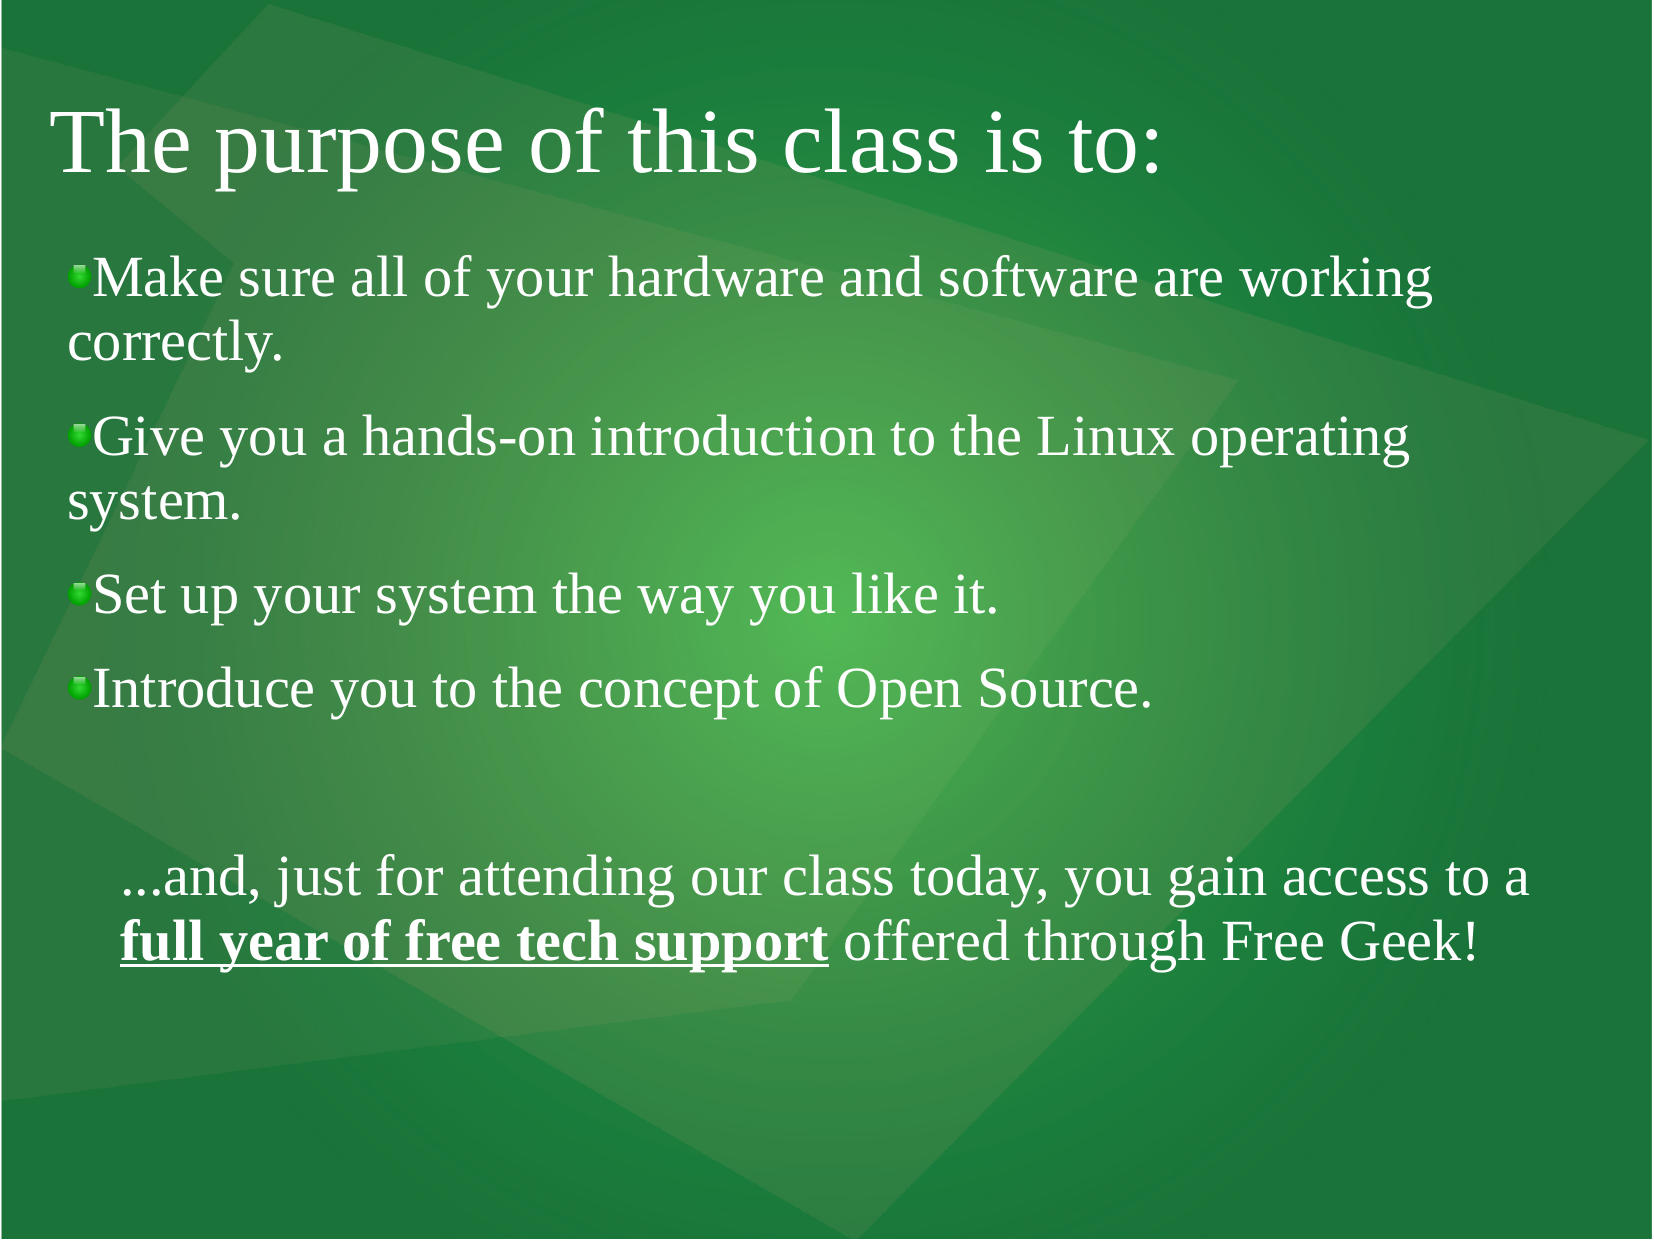

# The purpose of this class is to:
Make sure all of your hardware and software are working correctly.
Give you a hands-on introduction to the Linux operating system.
Set up your system the way you like it.
Introduce you to the concept of Open Source.
...and, just for attending our class today, you gain access to a full year of free tech support offered through Free Geek!